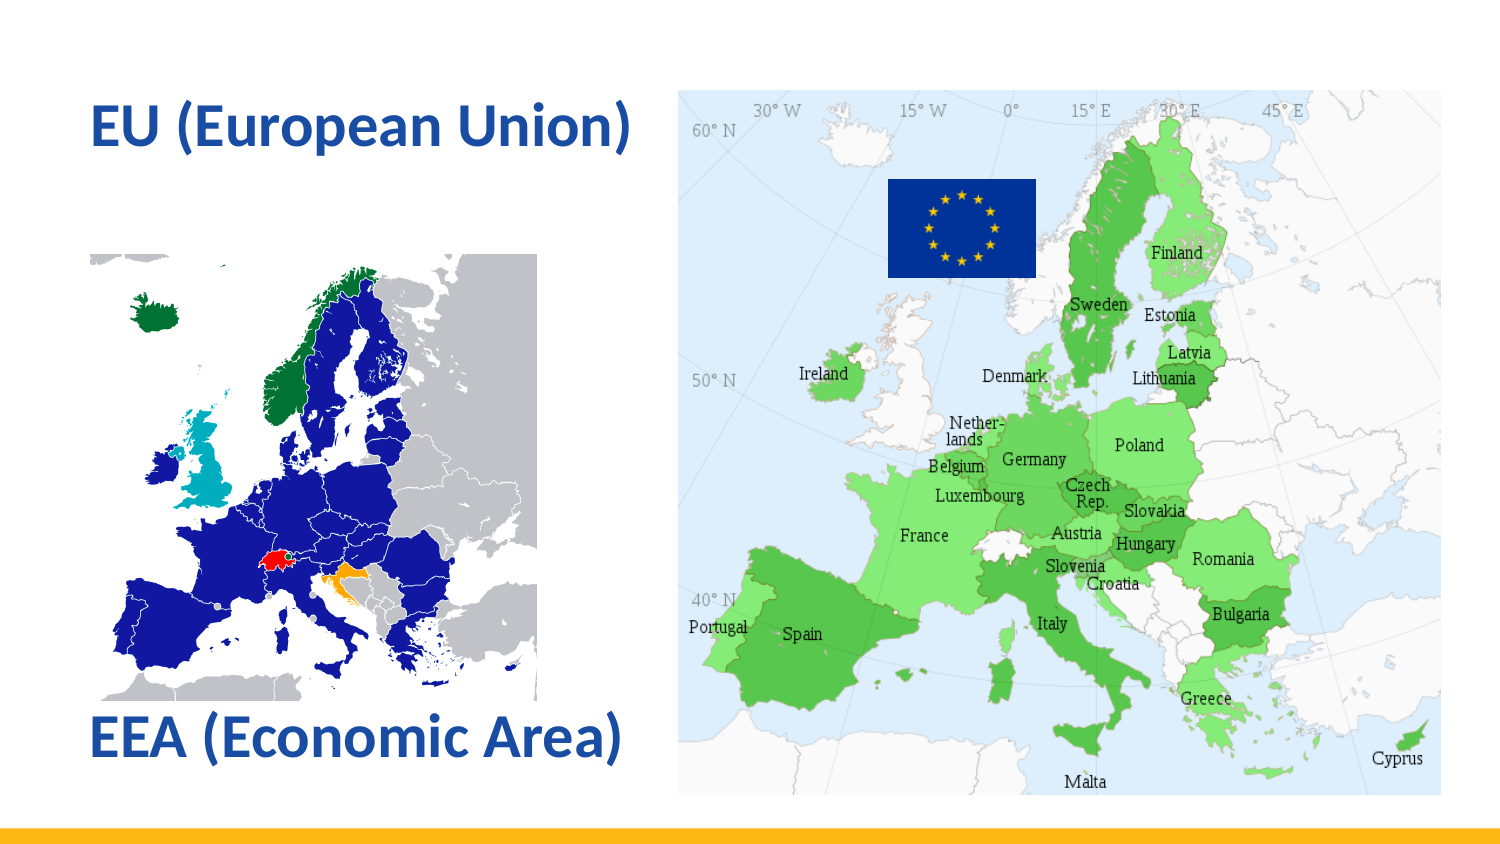

# EU (European Union)
EEA (Economic Area)